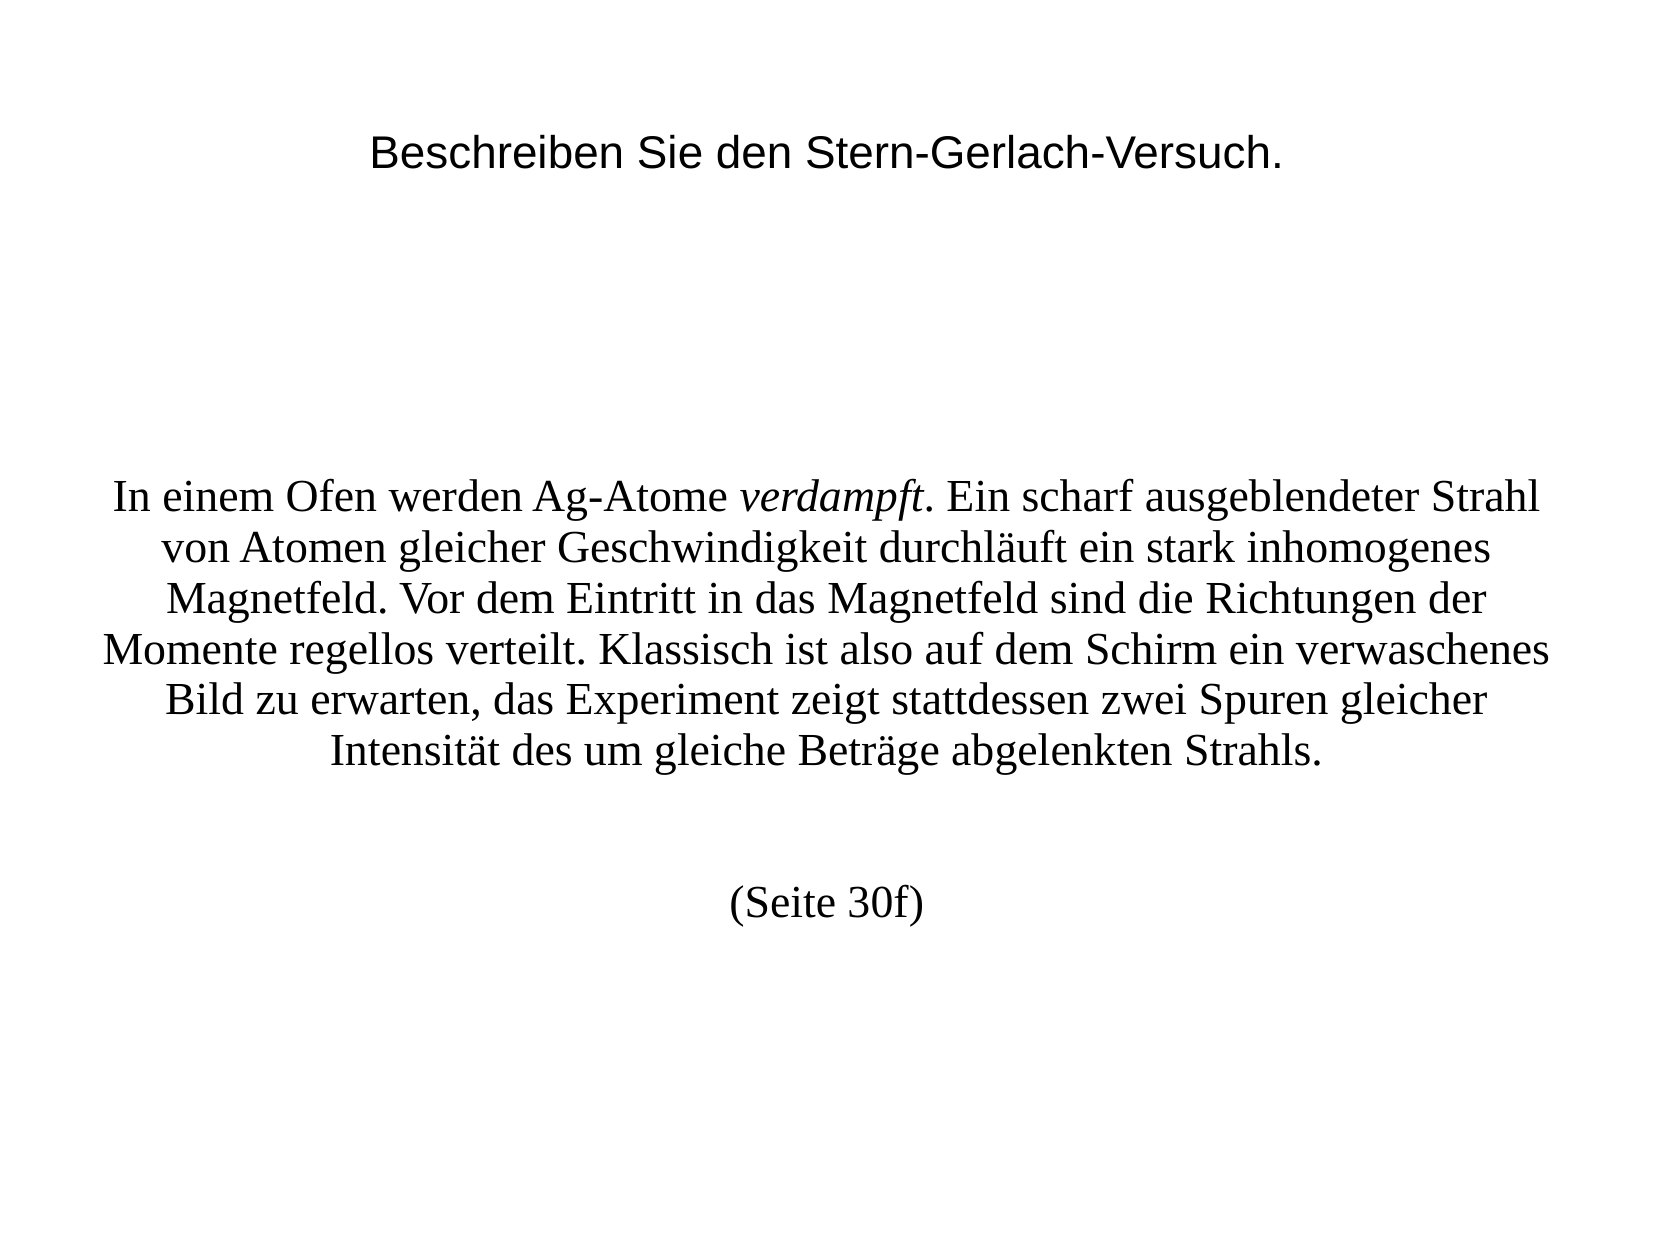

# Beschreiben Sie den Stern-Gerlach-Versuch.
In einem Ofen werden Ag-Atome verdampft. Ein scharf ausgeblendeter Strahl von Atomen gleicher Geschwindigkeit durchläuft ein stark inhomogenes Magnetfeld. Vor dem Eintritt in das Magnetfeld sind die Richtungen der Momente regellos verteilt. Klassisch ist also auf dem Schirm ein verwaschenes Bild zu erwarten, das Experiment zeigt stattdessen zwei Spuren gleicher Intensität des um gleiche Beträge abgelenkten Strahls.
(Seite 30f)